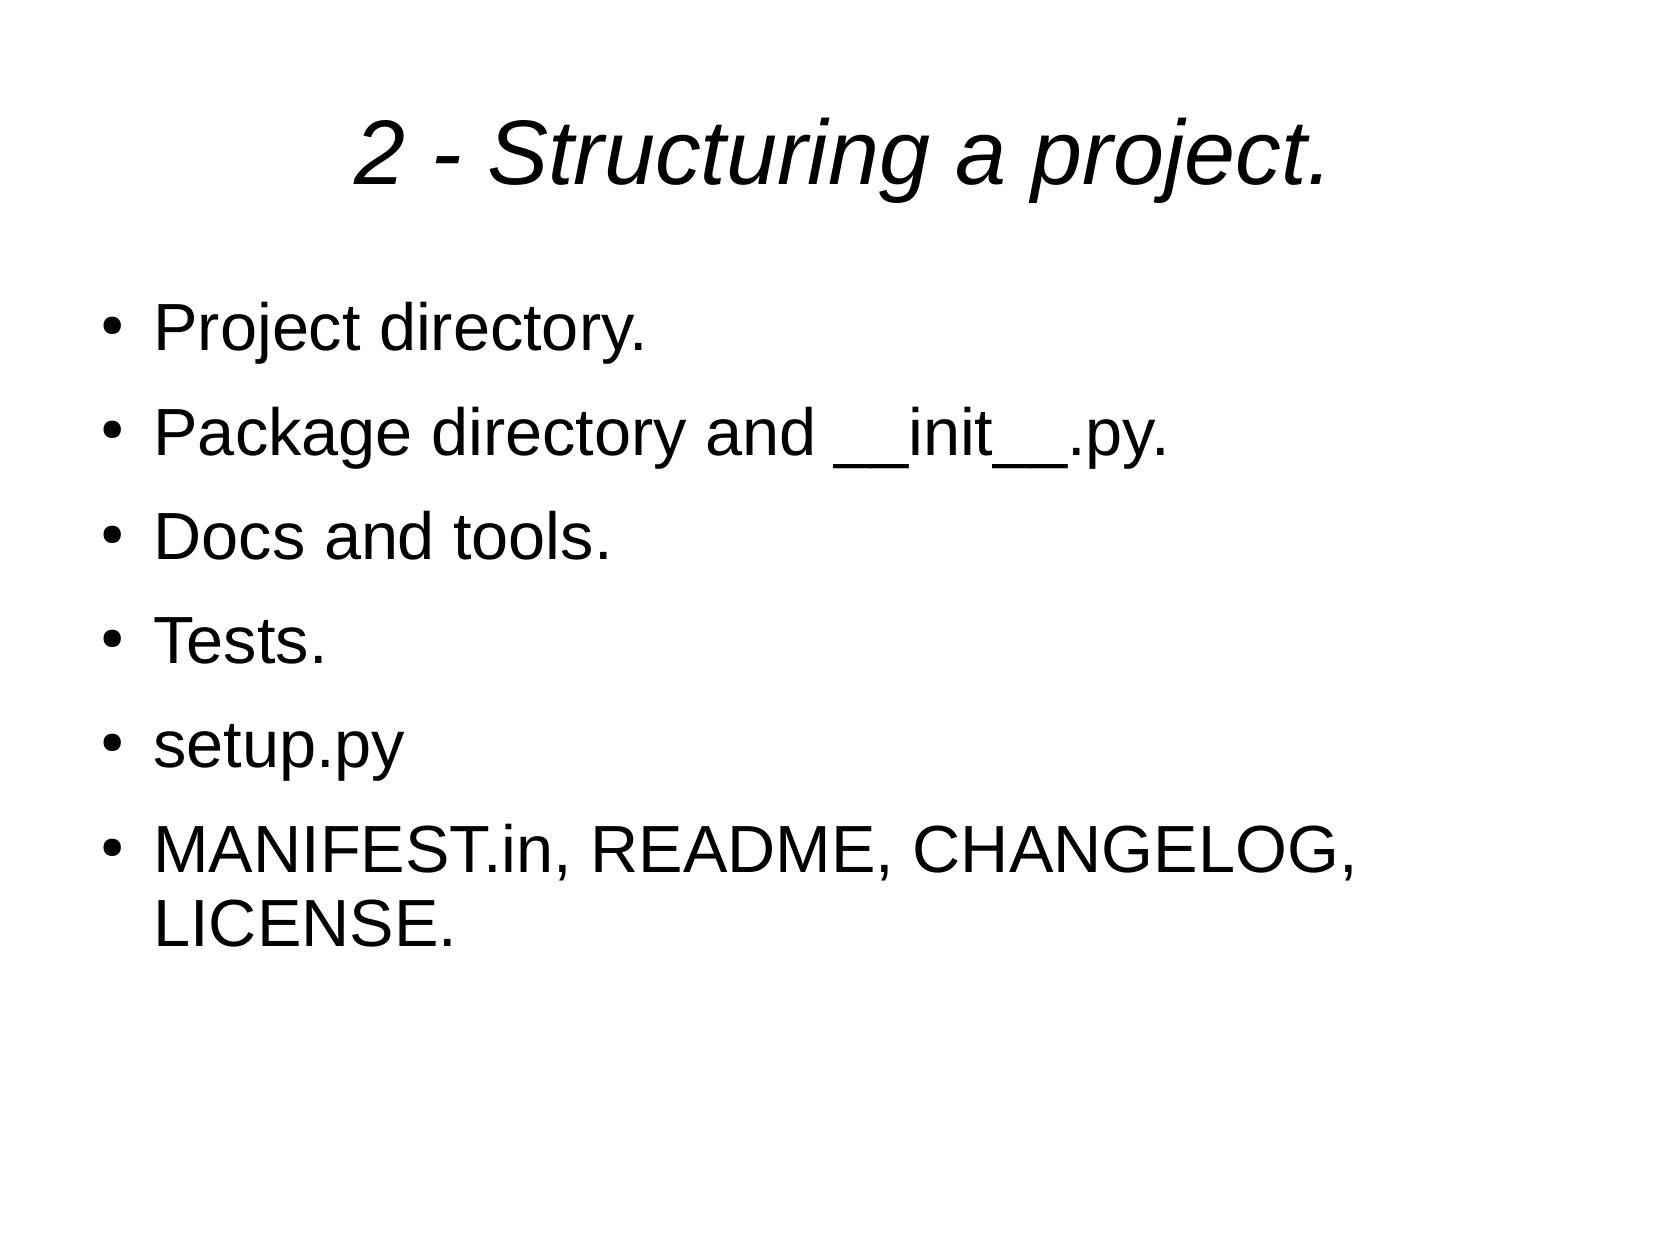

# 2 - Structuring a project.
Project directory.
Package directory and __init__.py.
Docs and tools.
Tests.
setup.py
MANIFEST.in, README, CHANGELOG, LICENSE.